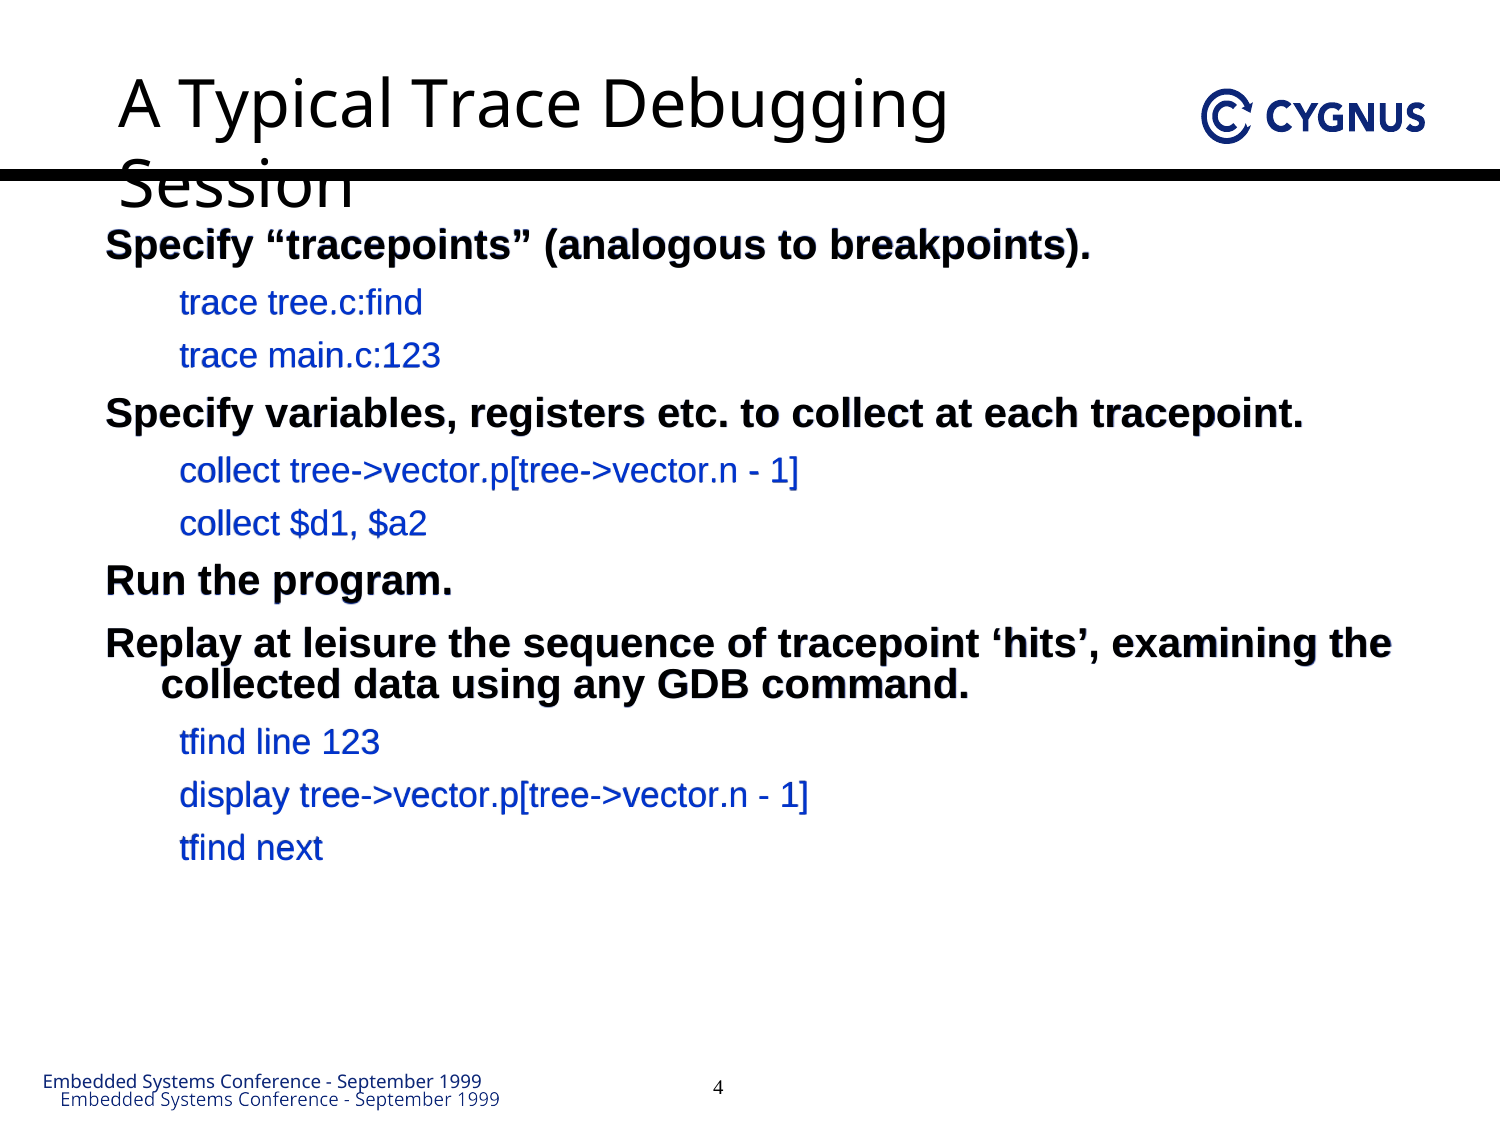

# A Typical Trace Debugging Session
Specify “tracepoints” (analogous to breakpoints).
trace tree.c:find
trace main.c:123
Specify variables, registers etc. to collect at each tracepoint.
collect tree->vector.p[tree->vector.n - 1]
collect $d1, $a2
Run the program.
Replay at leisure the sequence of tracepoint ‘hits’, examining the collected data using any GDB command.
tfind line 123
display tree->vector.p[tree->vector.n - 1]
tfind next
4